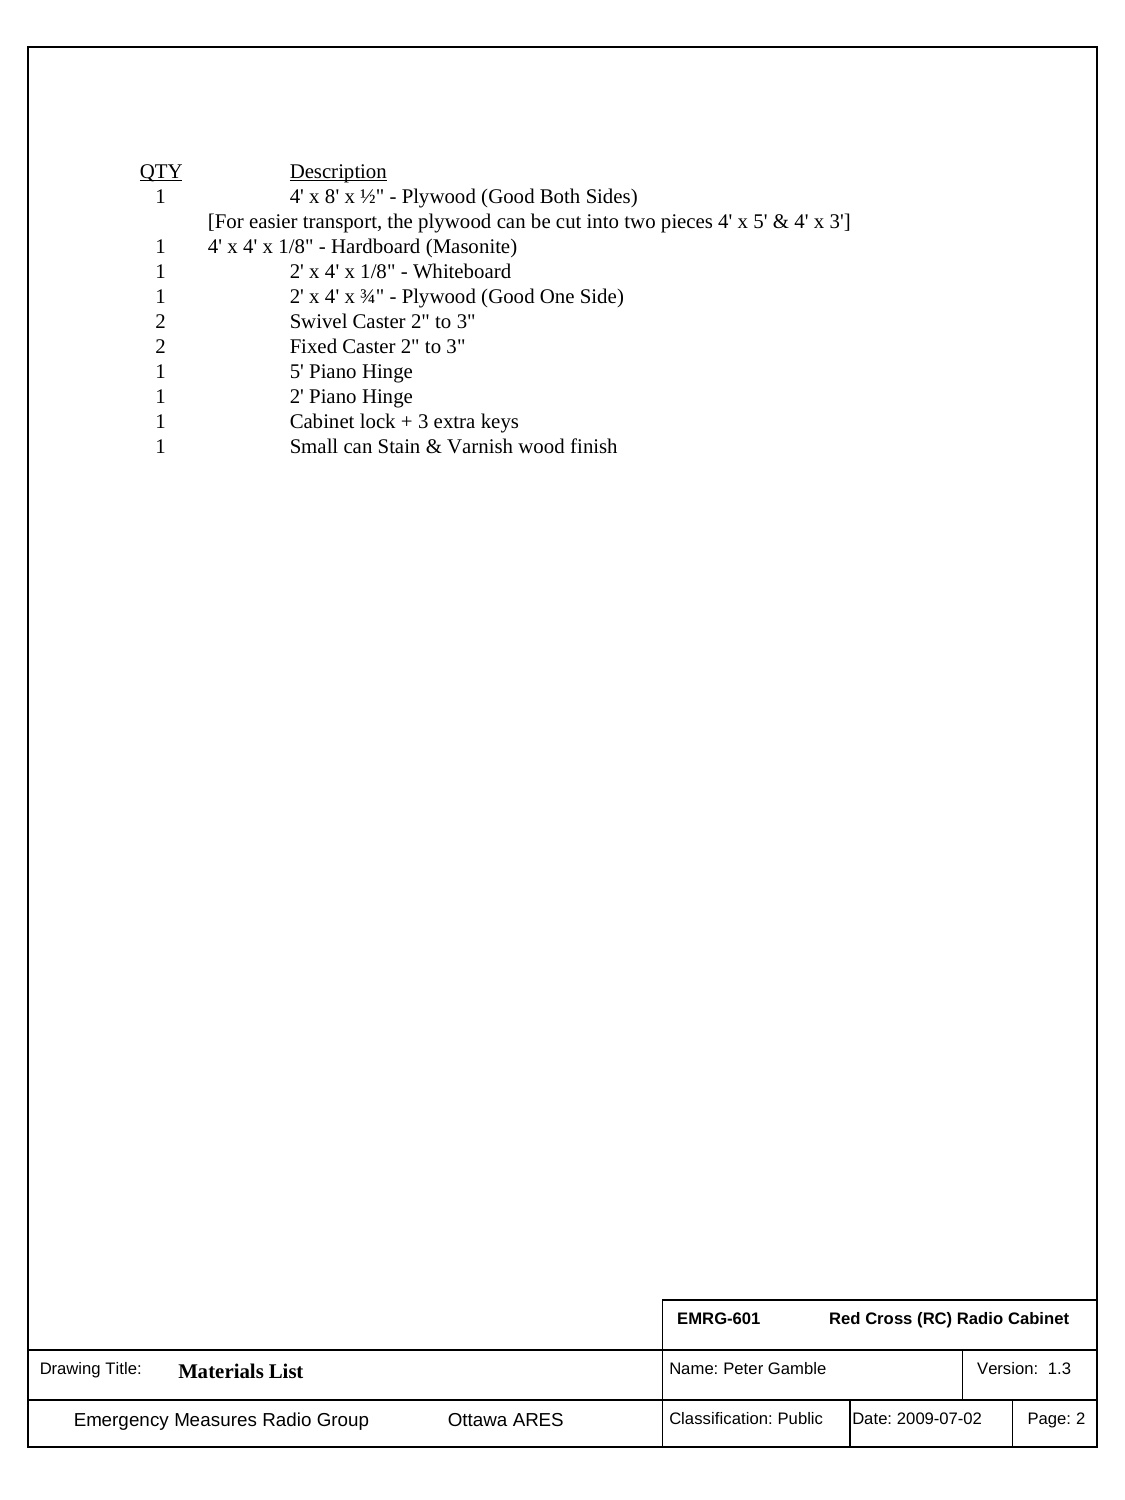

QTY	Description
 1	4' x 8' x ½" - Plywood (Good Both Sides)
 [For easier transport, the plywood can be cut into two pieces 4' x 5' & 4' x 3']
 1 4' x 4' x 1/8" - Hardboard (Masonite)
 1 	2' x 4' x 1/8" - Whiteboard
 1 	2' x 4' x ¾" - Plywood (Good One Side)
 2	Swivel Caster 2" to 3"
 2	Fixed Caster 2" to 3"
 1	5' Piano Hinge
 1	2' Piano Hinge
 1	Cabinet lock + 3 extra keys
 1	Small can Stain & Varnish wood finish
Materials List
Emergency Measures Radio Group Ottawa ARES
Page: